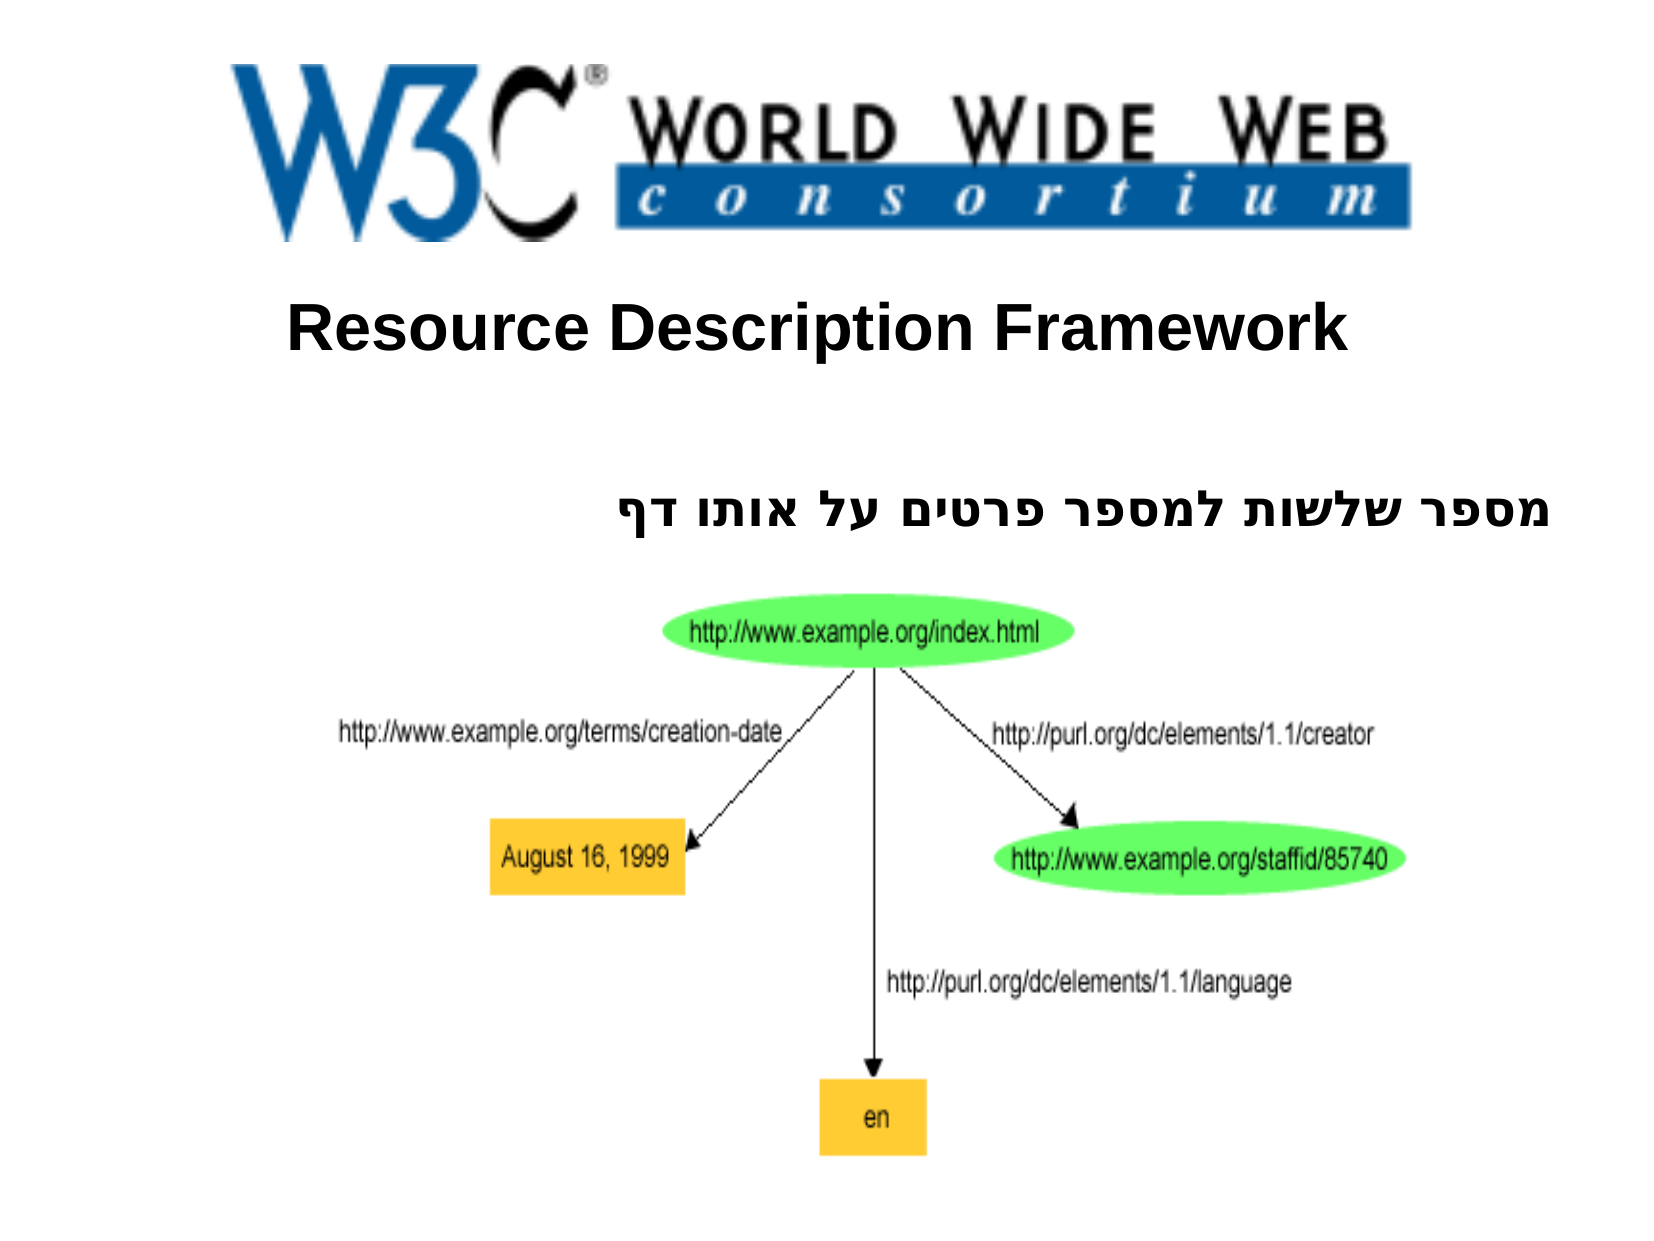

#
Resource Description Framework
מספר שלשות למספר פרטים על אותו דף